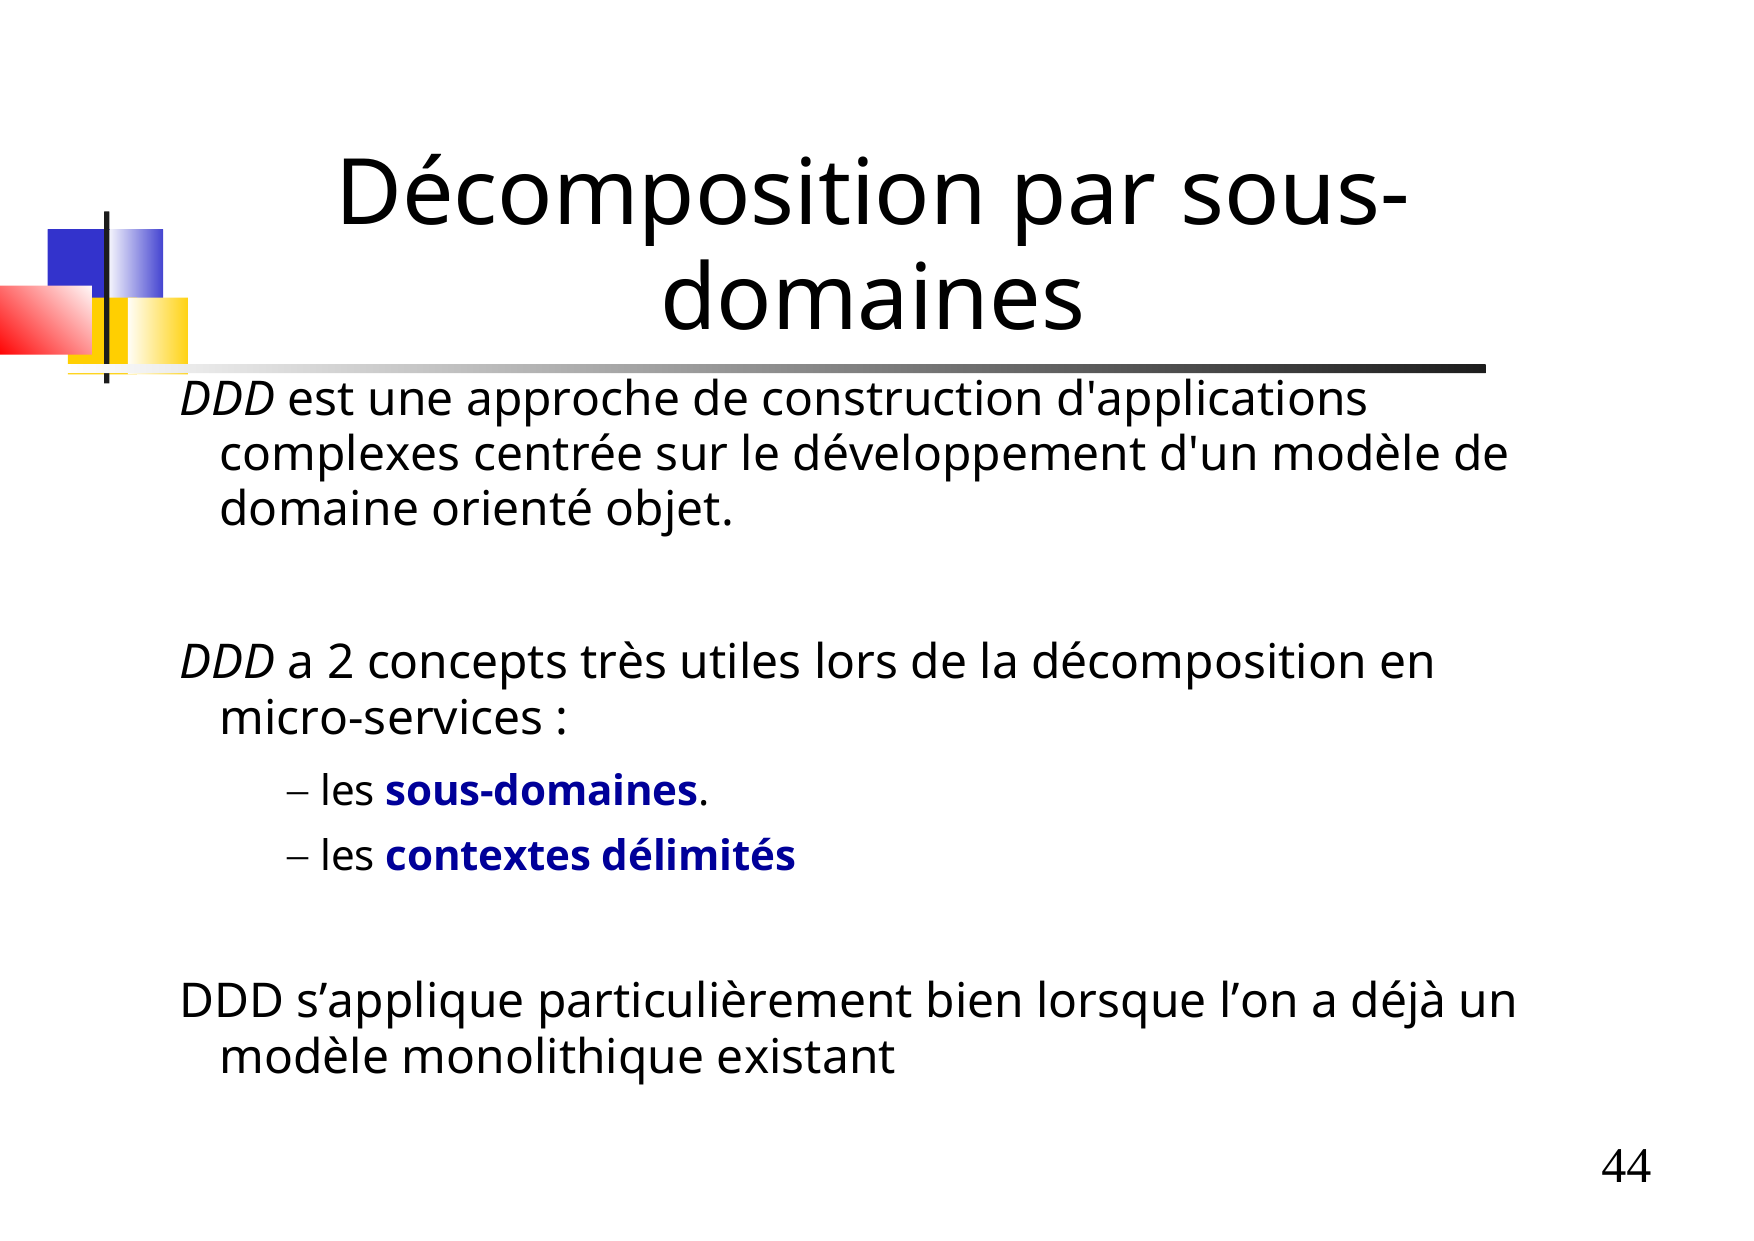

# Décomposition par sous-domaines
DDD est une approche de construction d'applications complexes centrée sur le développement d'un modèle de domaine orienté objet.
DDD a 2 concepts très utiles lors de la décomposition en micro-services :
les sous-domaines.
les contextes délimités
DDD s’applique particulièrement bien lorsque l’on a déjà un modèle monolithique existant